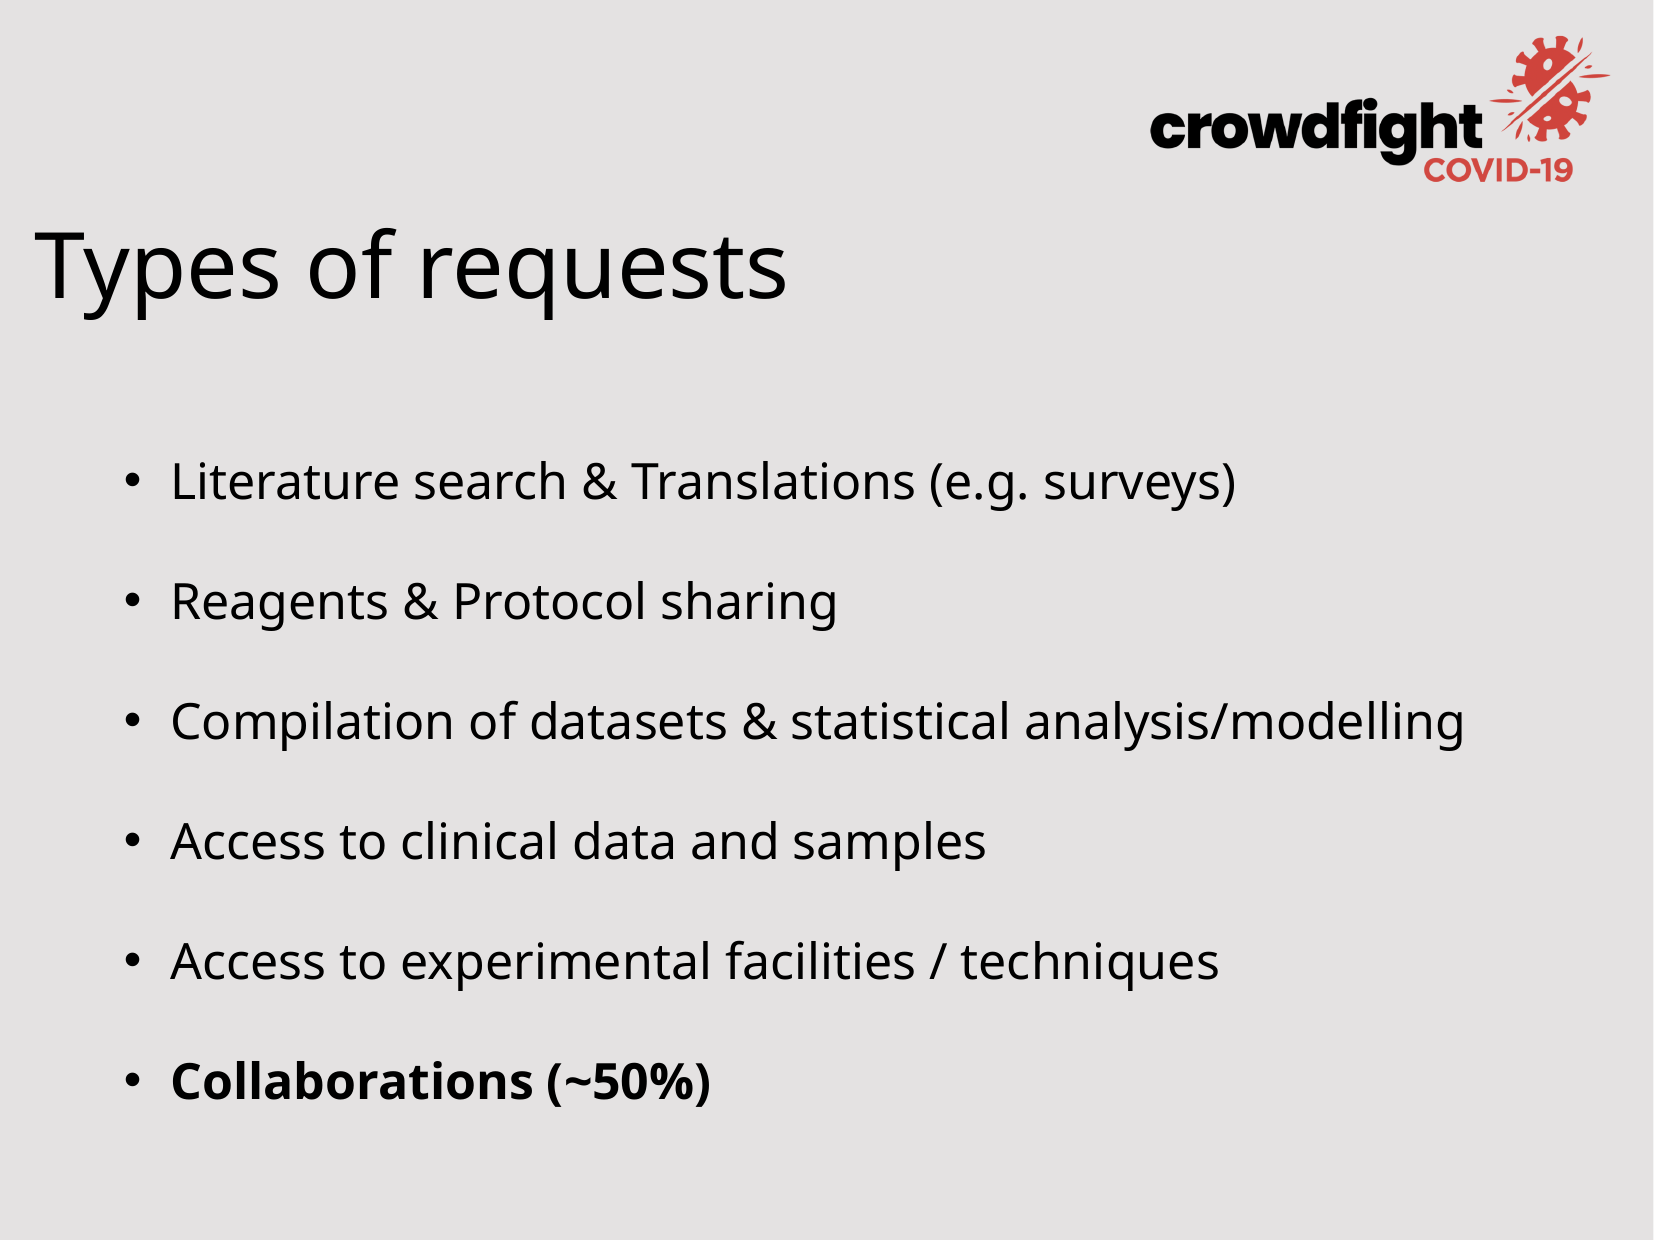

Types of requests
Literature search & Translations (e.g. surveys)
Reagents & Protocol sharing
Compilation of datasets & statistical analysis/modelling
Access to clinical data and samples
Access to experimental facilities / techniques
Collaborations (~50%)